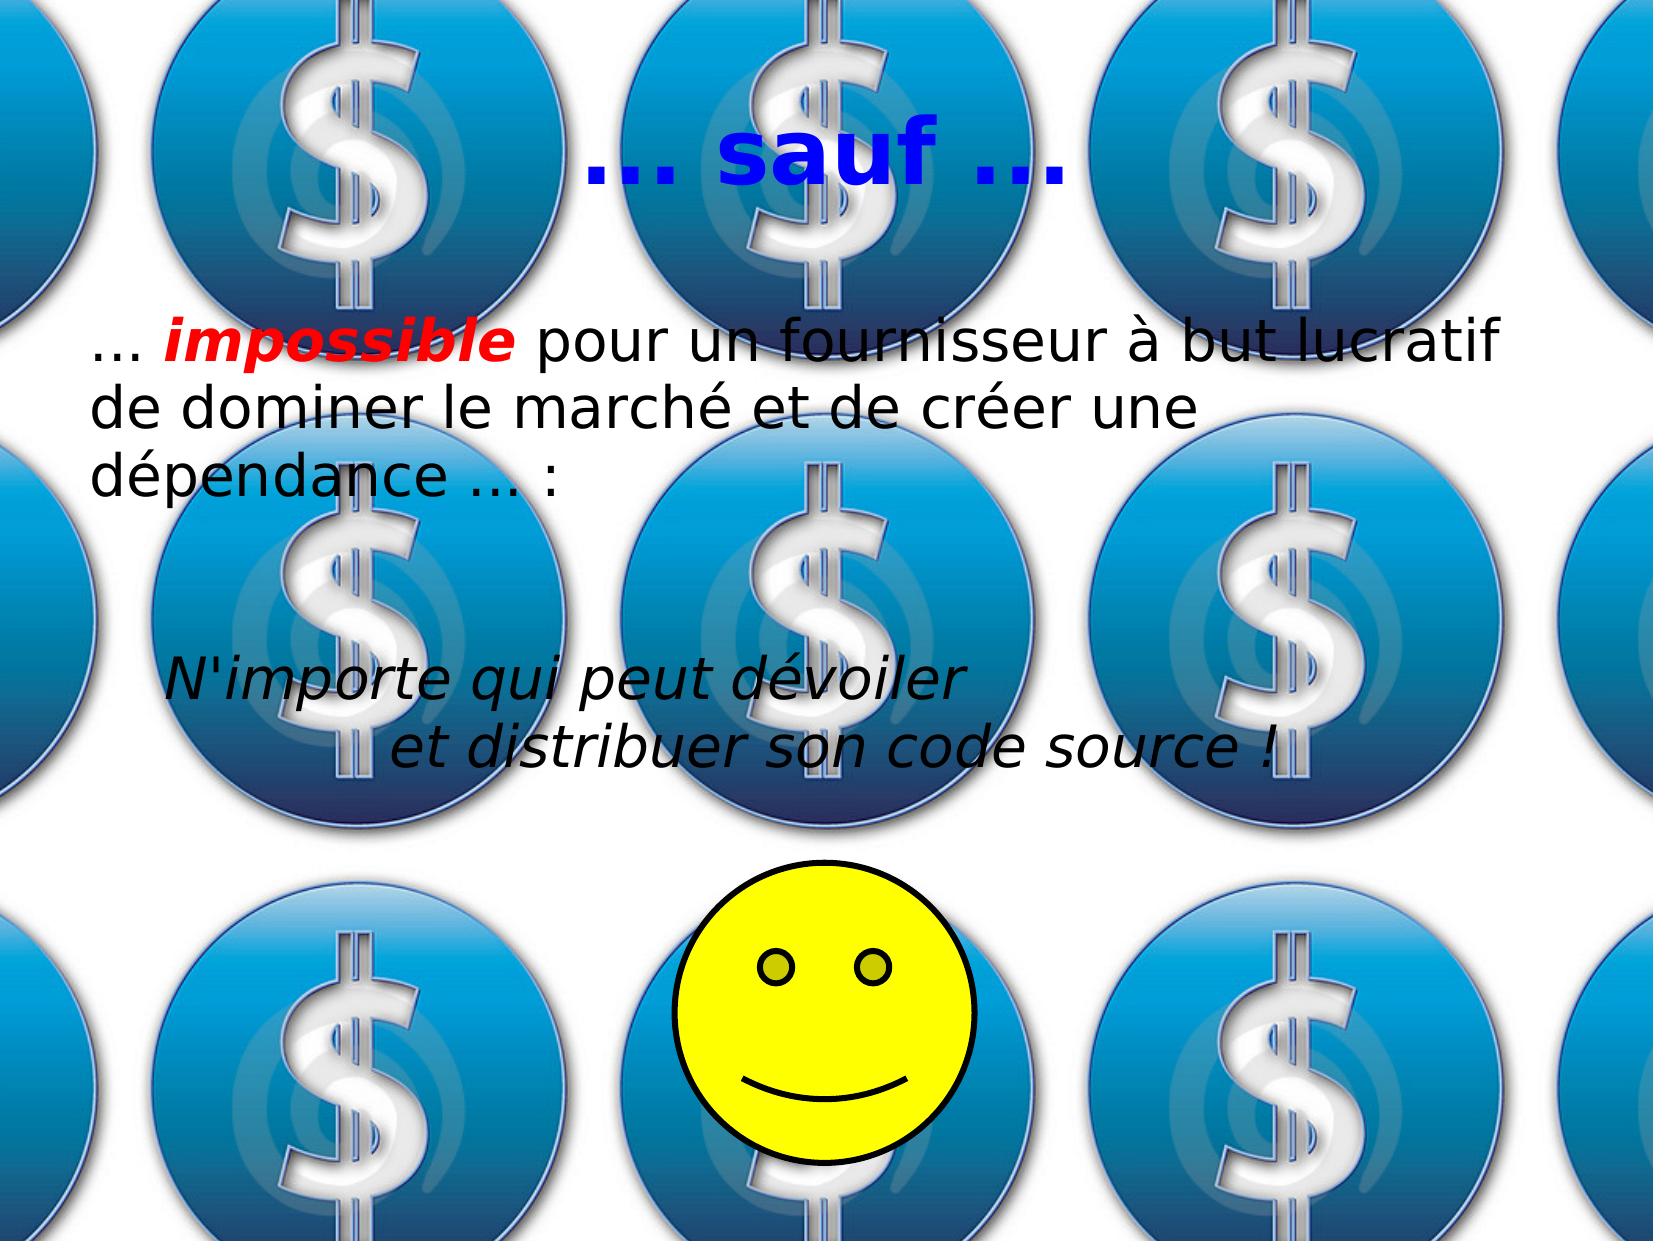

# ... sauf ...
... impossible pour un fournisseur à but lucratif de dominer le marché et de créer une dépendance ... :
	N'importe qui peut dévoiler
				et distribuer son code source !